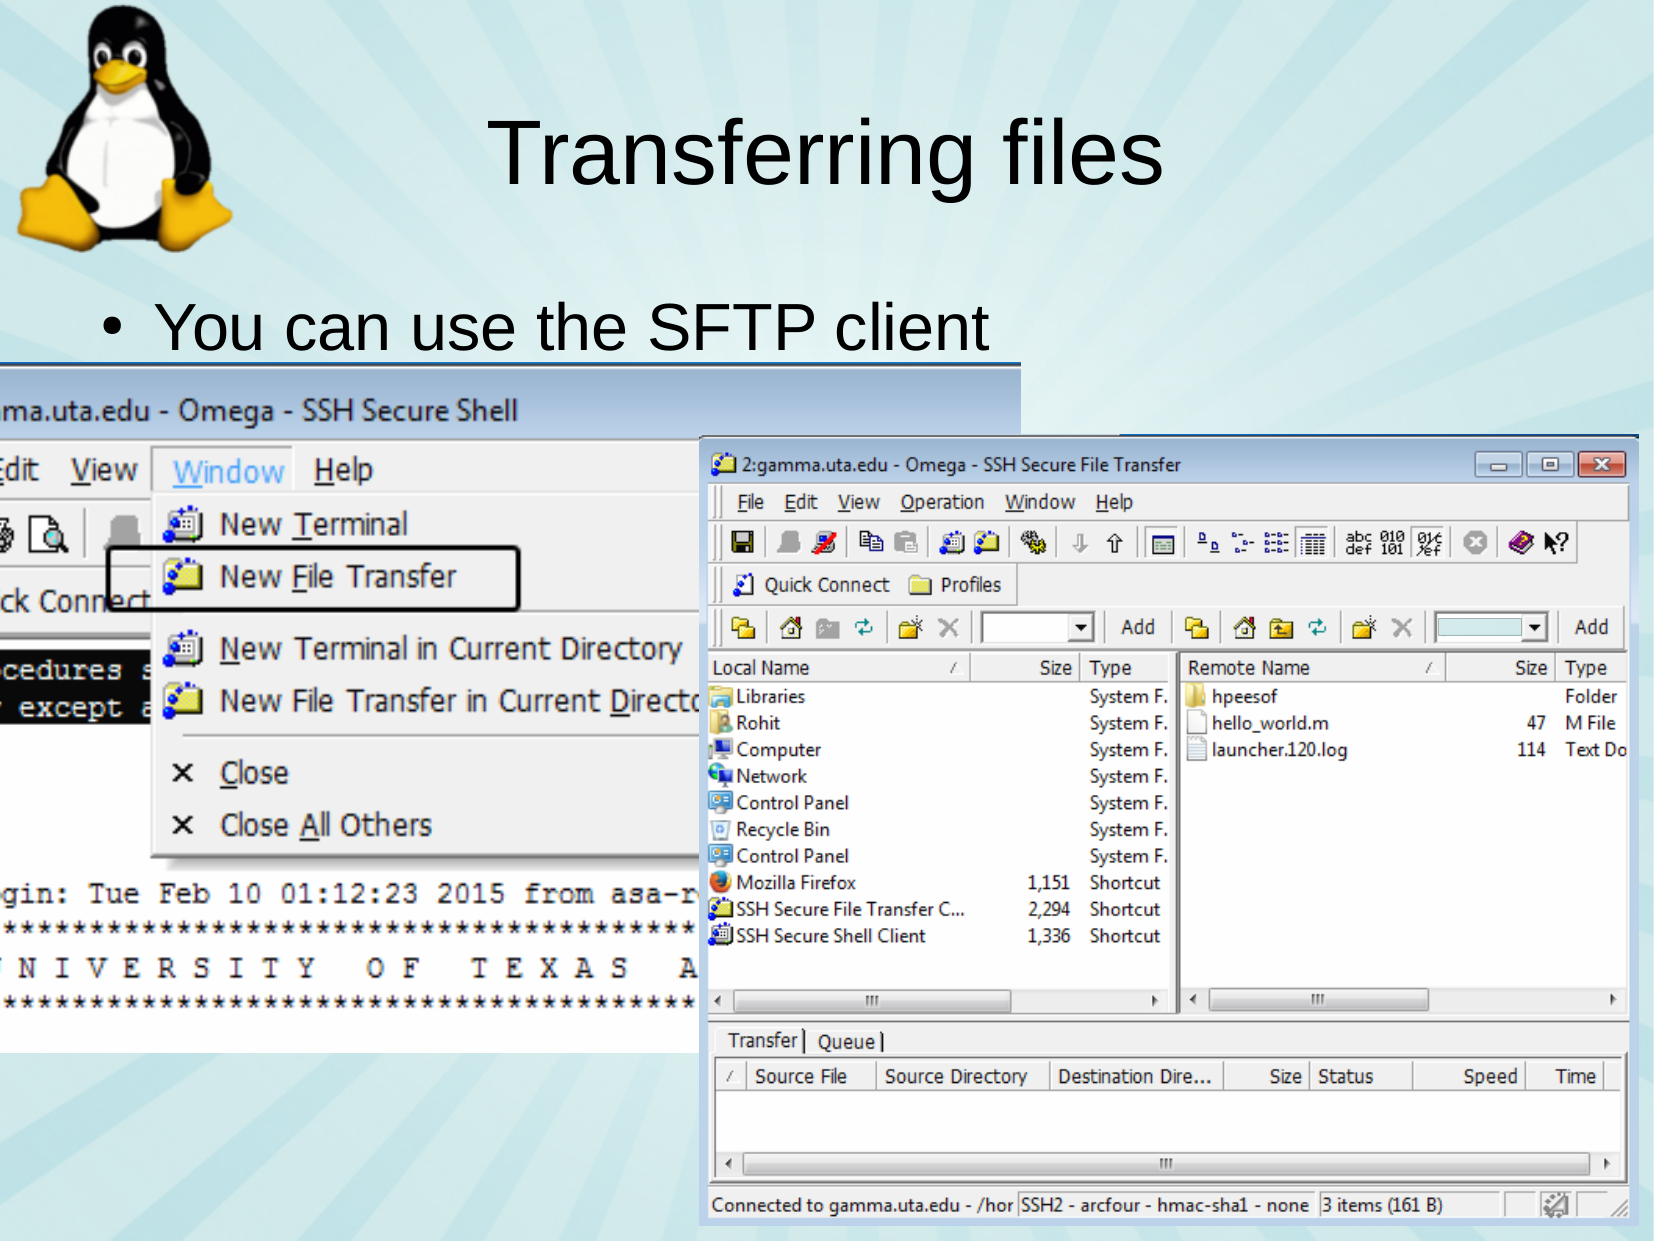

# Transferring files
You can use the SFTP client